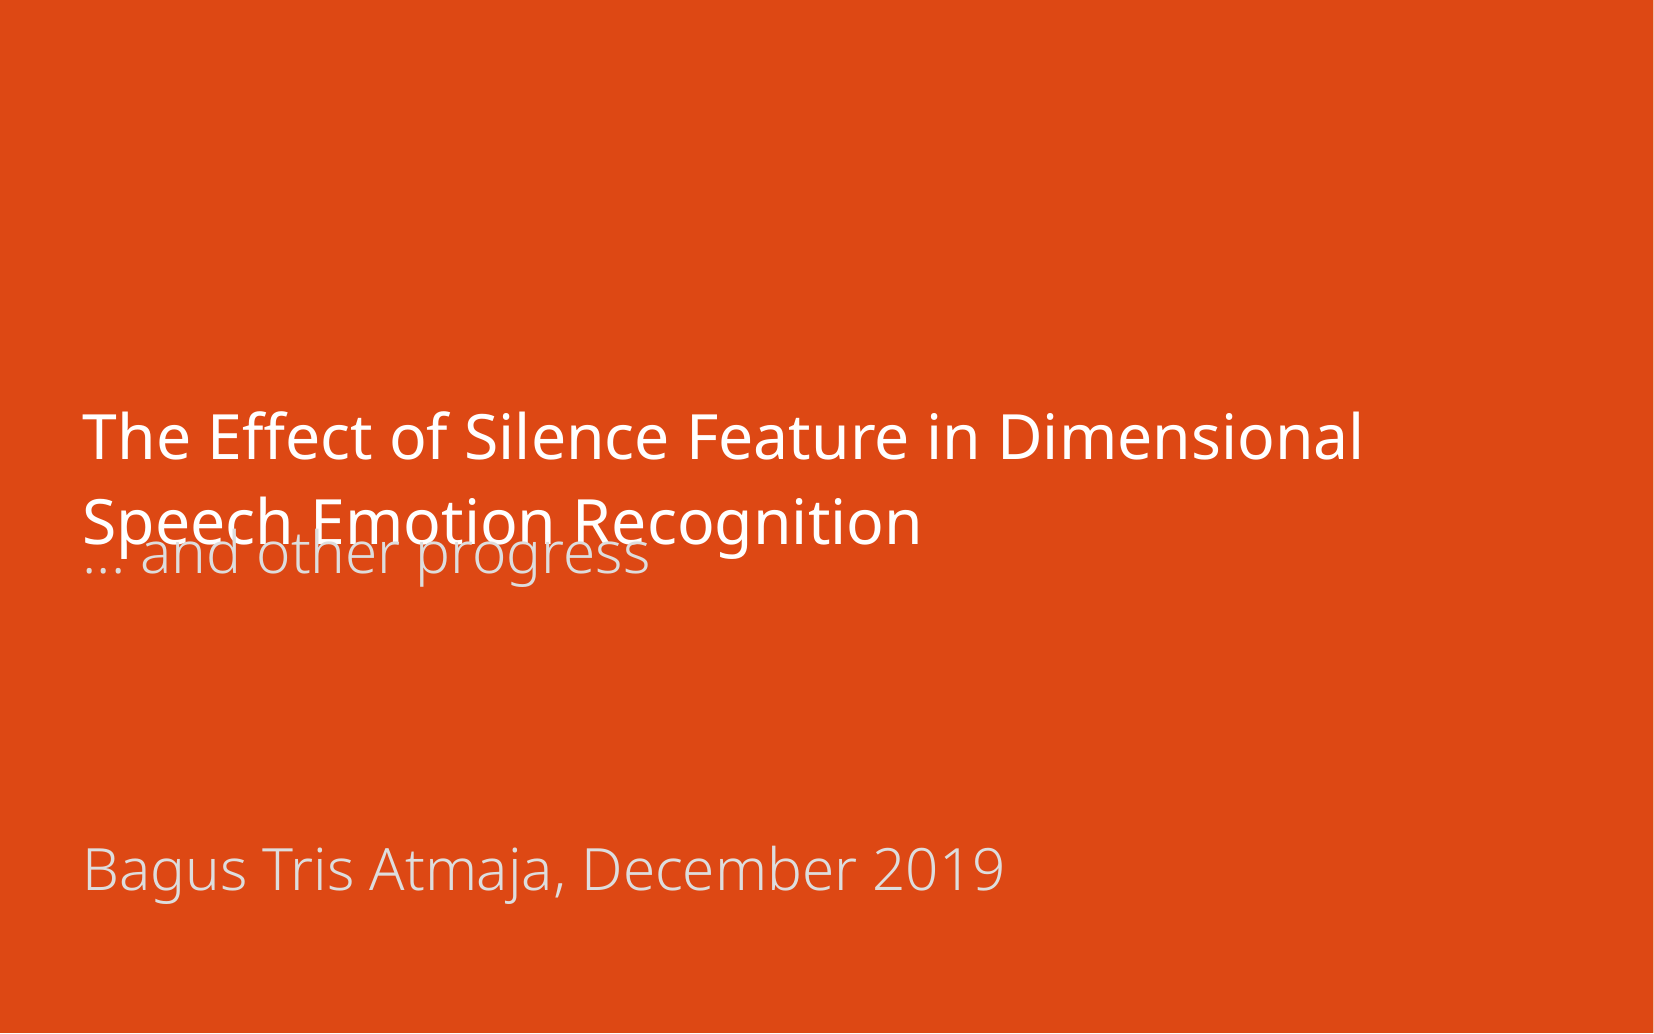

# The Effect of Silence Feature in Dimensional Speech Emotion Recognition
... and other progress
Bagus Tris Atmaja, December 2019